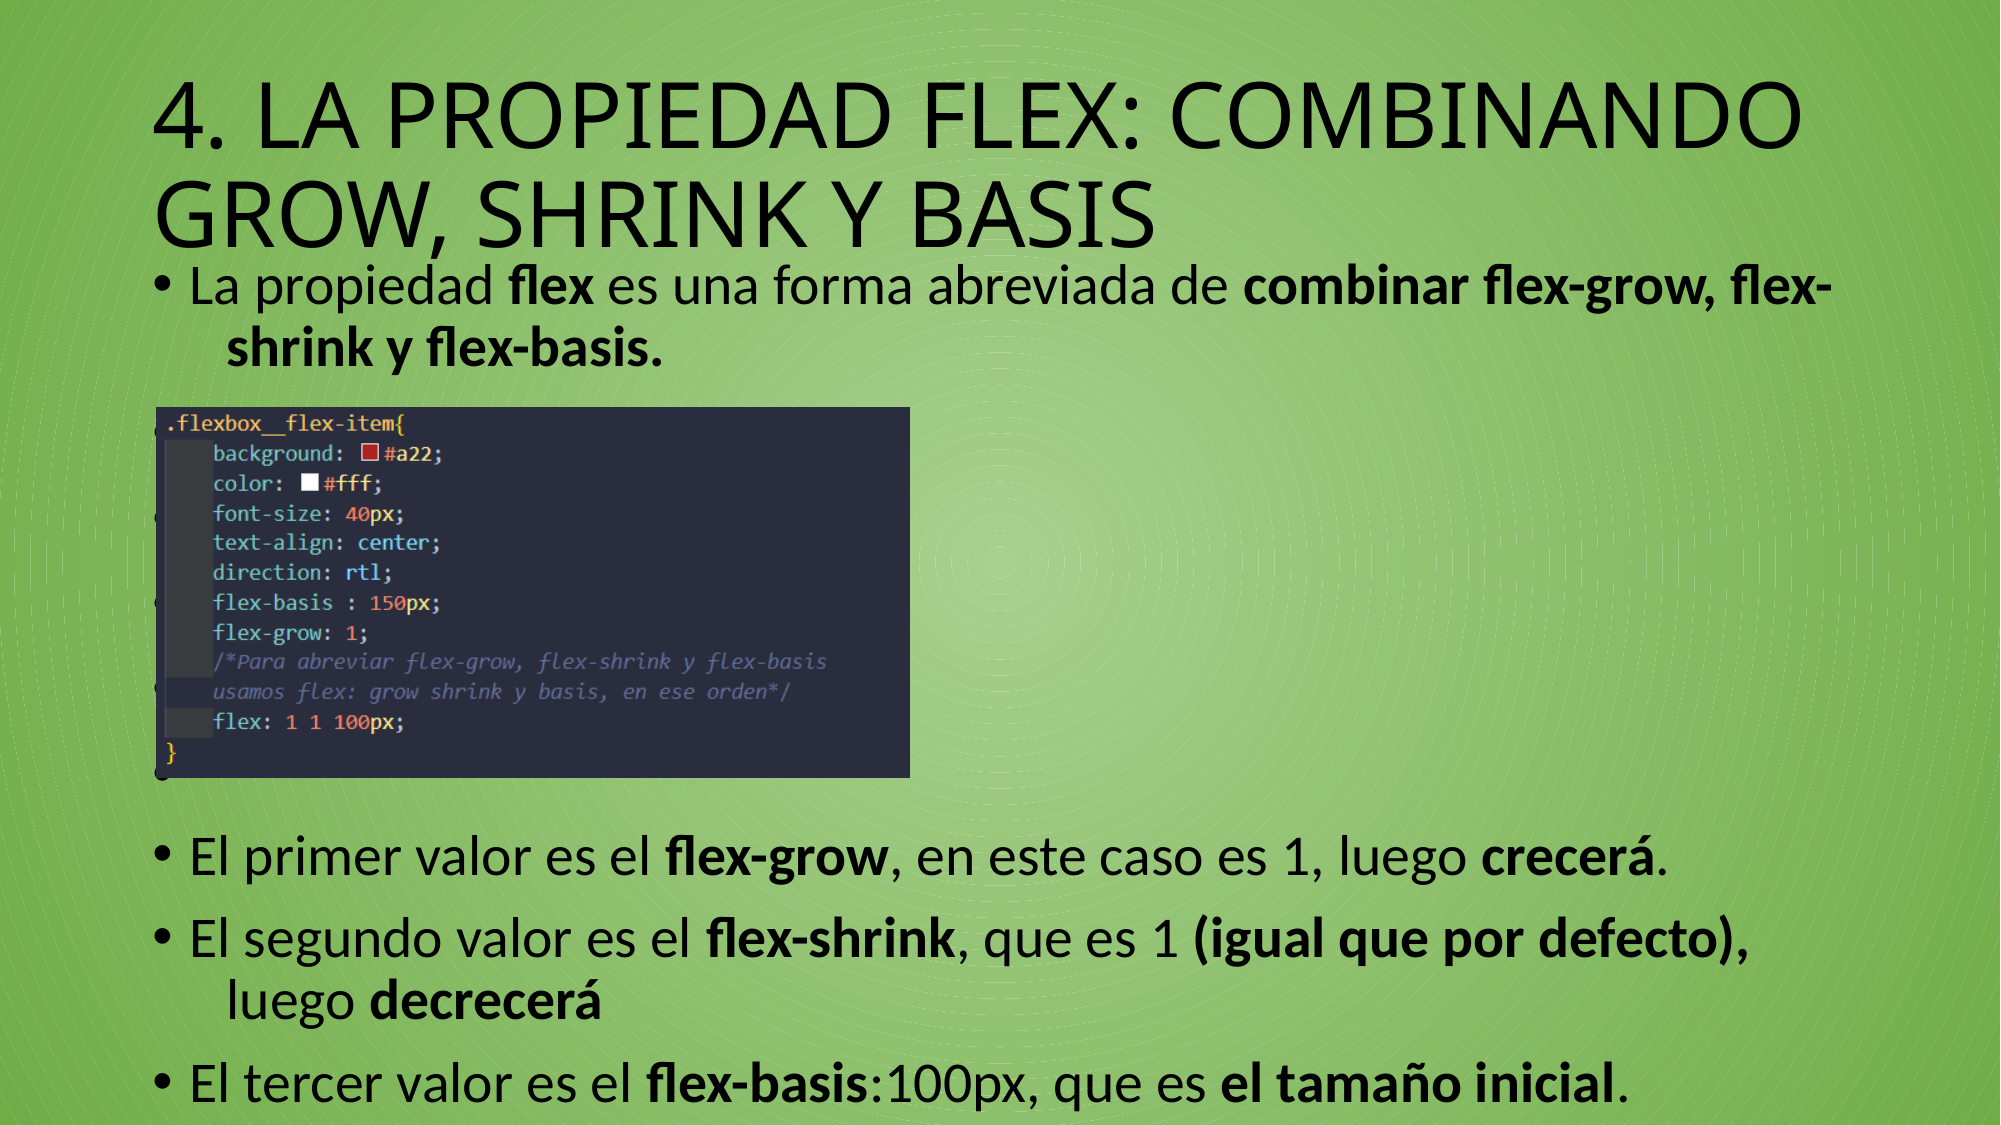

# 4. LA PROPIEDAD FLEX: COMBINANDO GROW, SHRINK Y BASIS
La propiedad flex es una forma abreviada de combinar flex-grow, flex-shrink y flex-basis.
El primer valor es el flex-grow, en este caso es 1, luego crecerá.
El segundo valor es el flex-shrink, que es 1 (igual que por defecto), luego decrecerá
El tercer valor es el flex-basis:100px, que es el tamaño inicial.